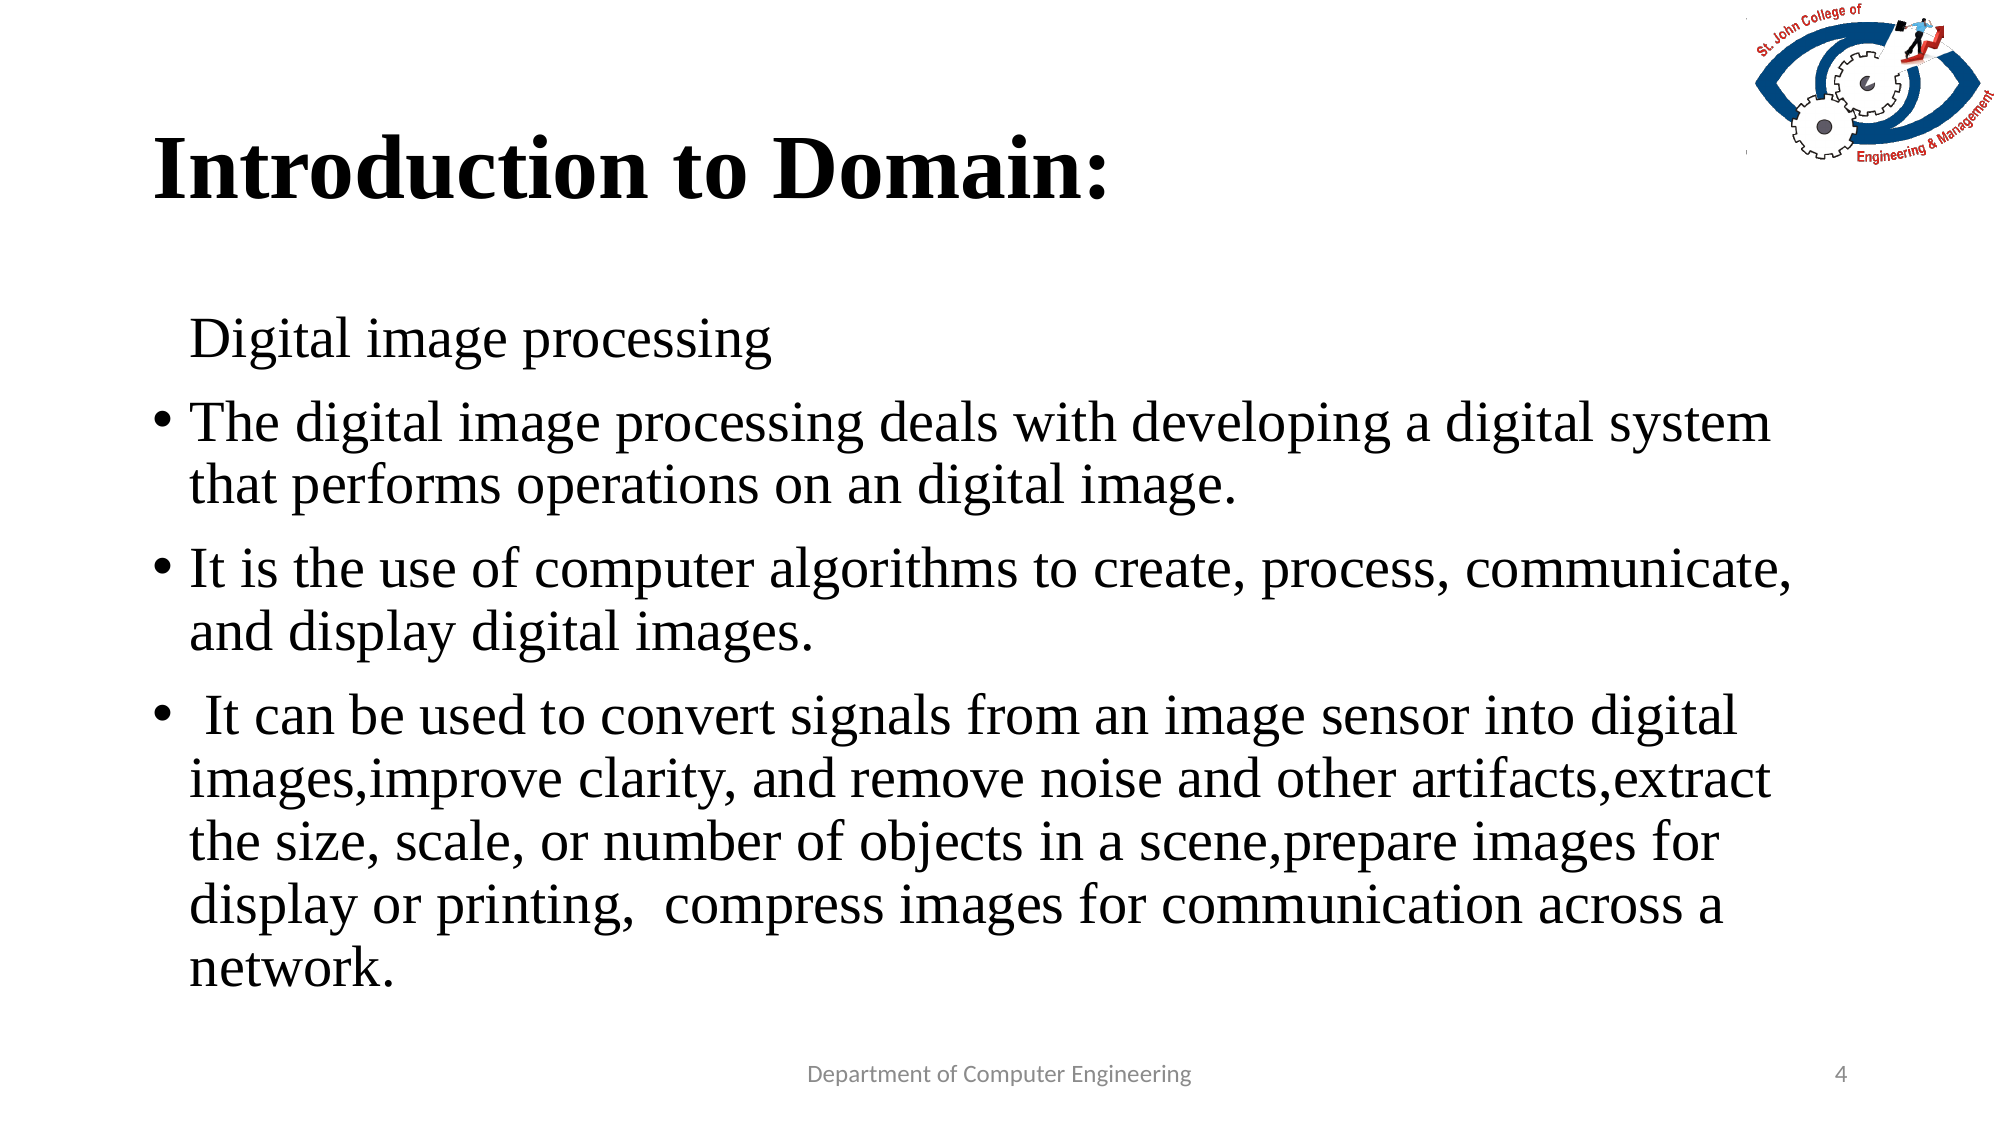

# Introduction to Domain:
Digital image processing
The digital image processing deals with developing a digital system that performs operations on an digital image.
It is the use of computer algorithms to create, process, communicate, and display digital images.
 It can be used to convert signals from an image sensor into digital images,improve clarity, and remove noise and other artifacts,extract the size, scale, or number of objects in a scene,prepare images for display or printing, compress images for communication across a network.
Department of Computer Engineering